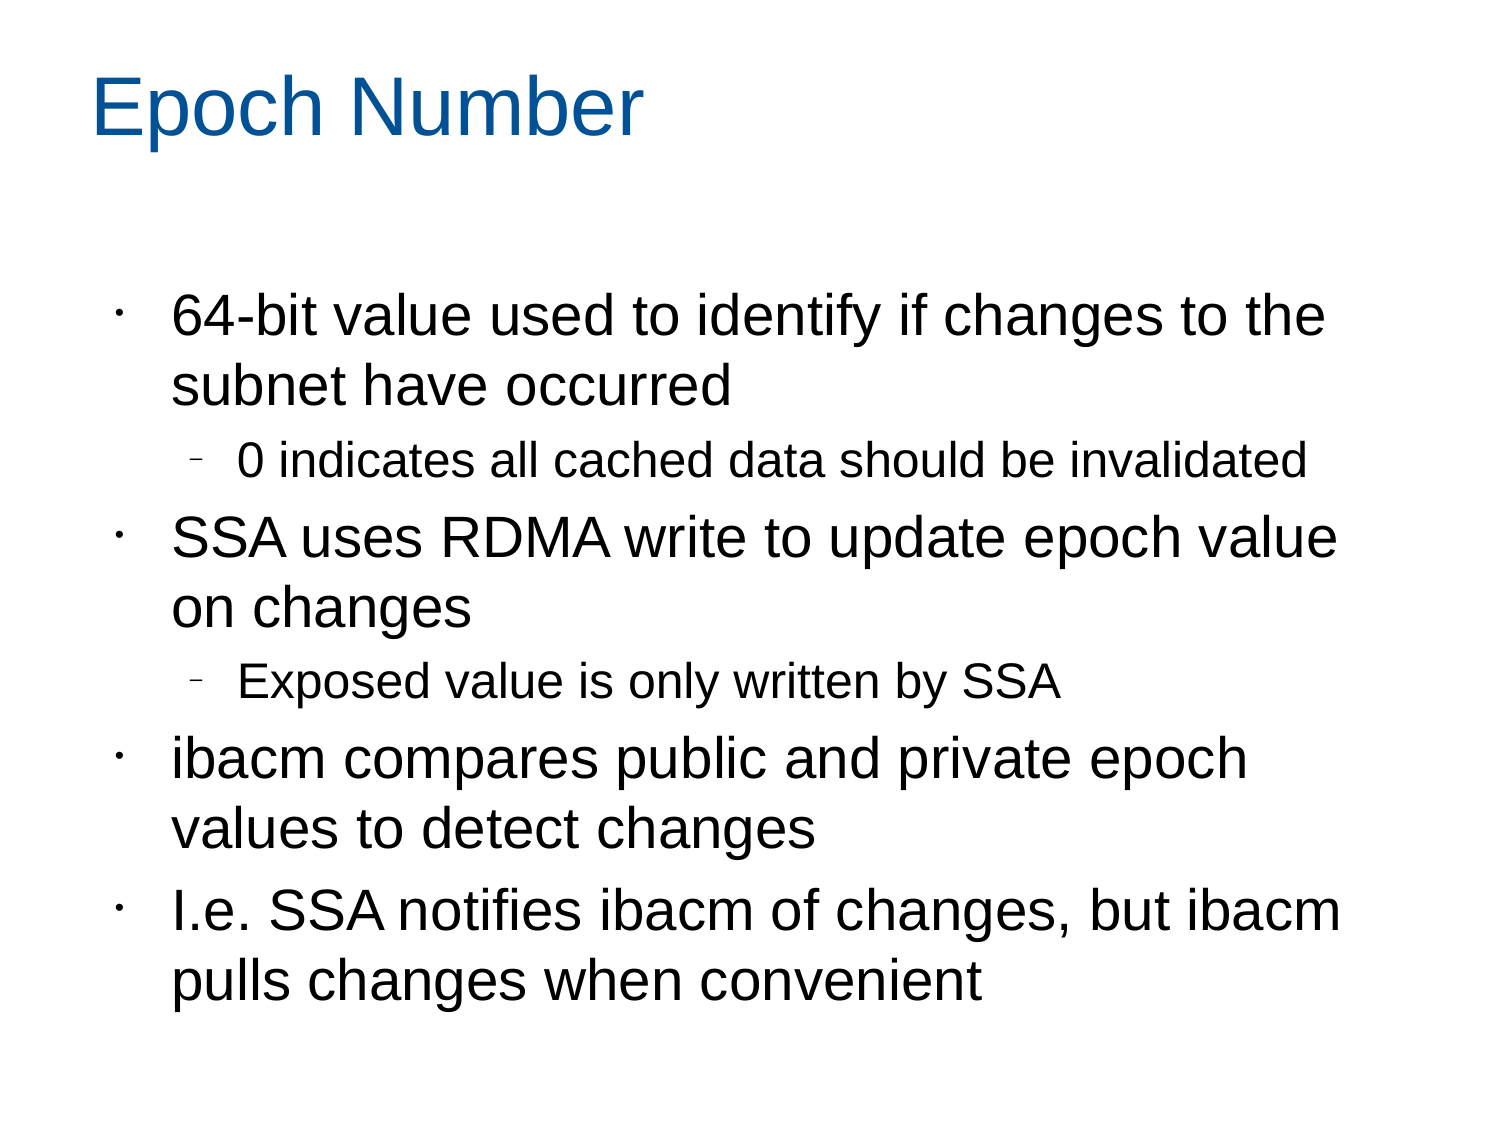

# Epoch Number
64-bit value used to identify if changes to the subnet have occurred
0 indicates all cached data should be invalidated
SSA uses RDMA write to update epoch value on changes
Exposed value is only written by SSA
ibacm compares public and private epoch values to detect changes
I.e. SSA notifies ibacm of changes, but ibacm pulls changes when convenient